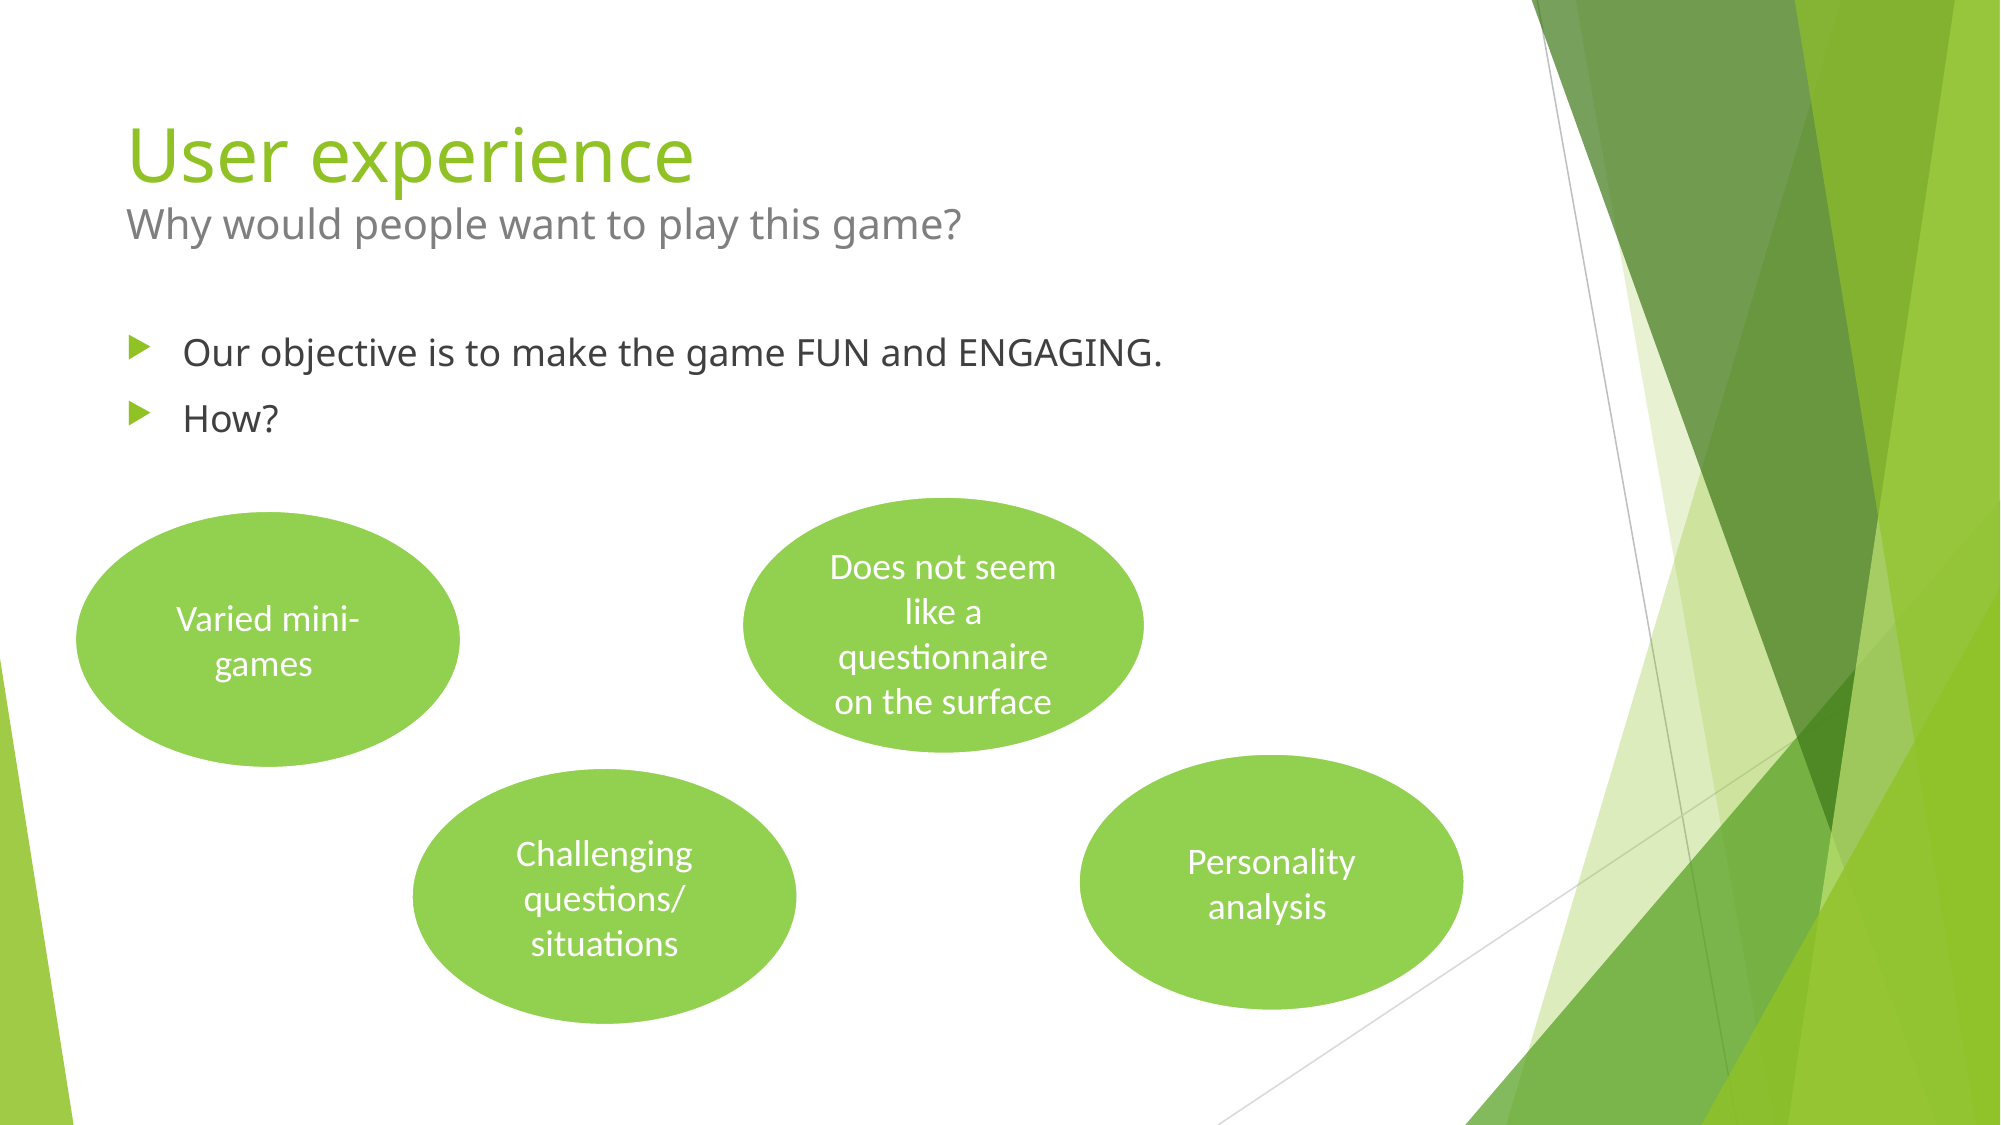

# User experience Why would people want to play this game?
Our objective is to make the game FUN and ENGAGING.
How?
Does not seem like a questionnaire on the surface
Varied mini-games
Personality analysis
Challenging questions/
situations